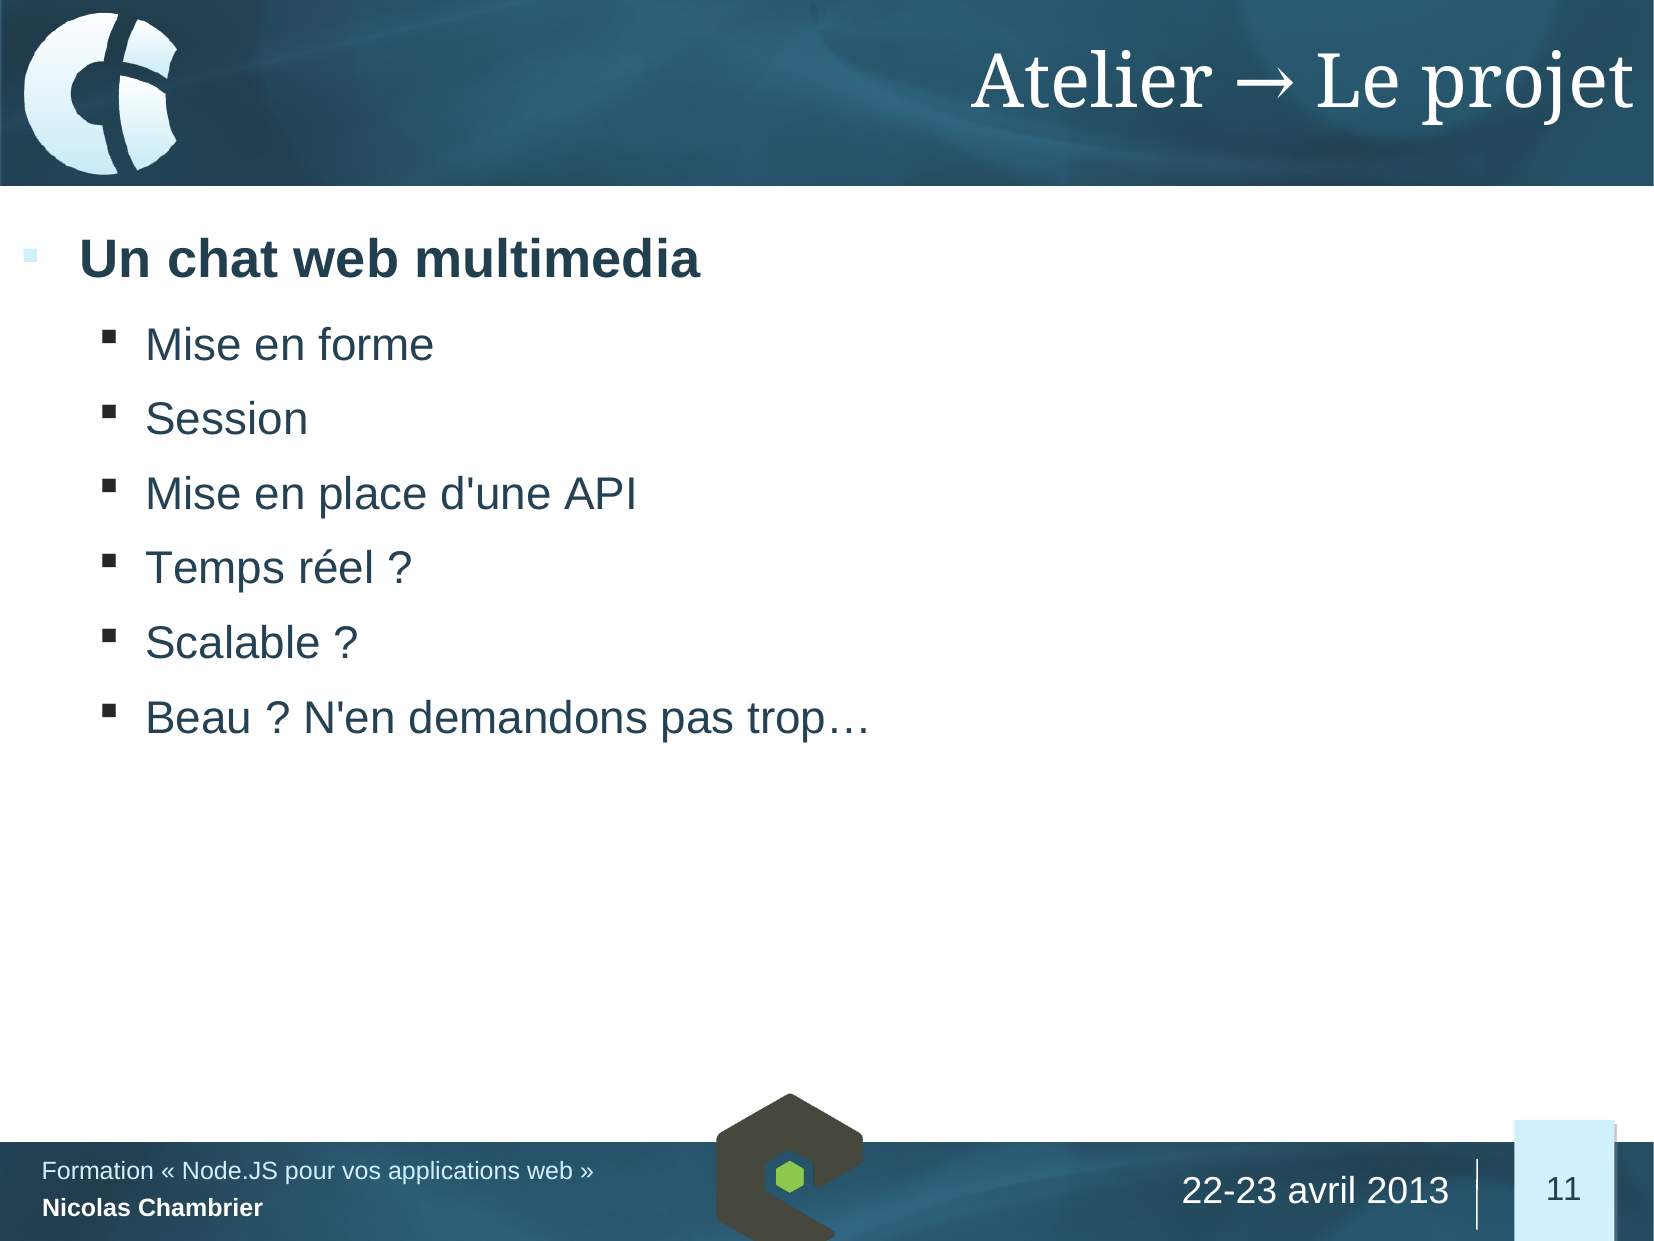

# Atelier → Le projet
Un chat web multimedia
Mise en forme
Session
Mise en place d'une API
Temps réel ?
Scalable ?
Beau ? N'en demandons pas trop…